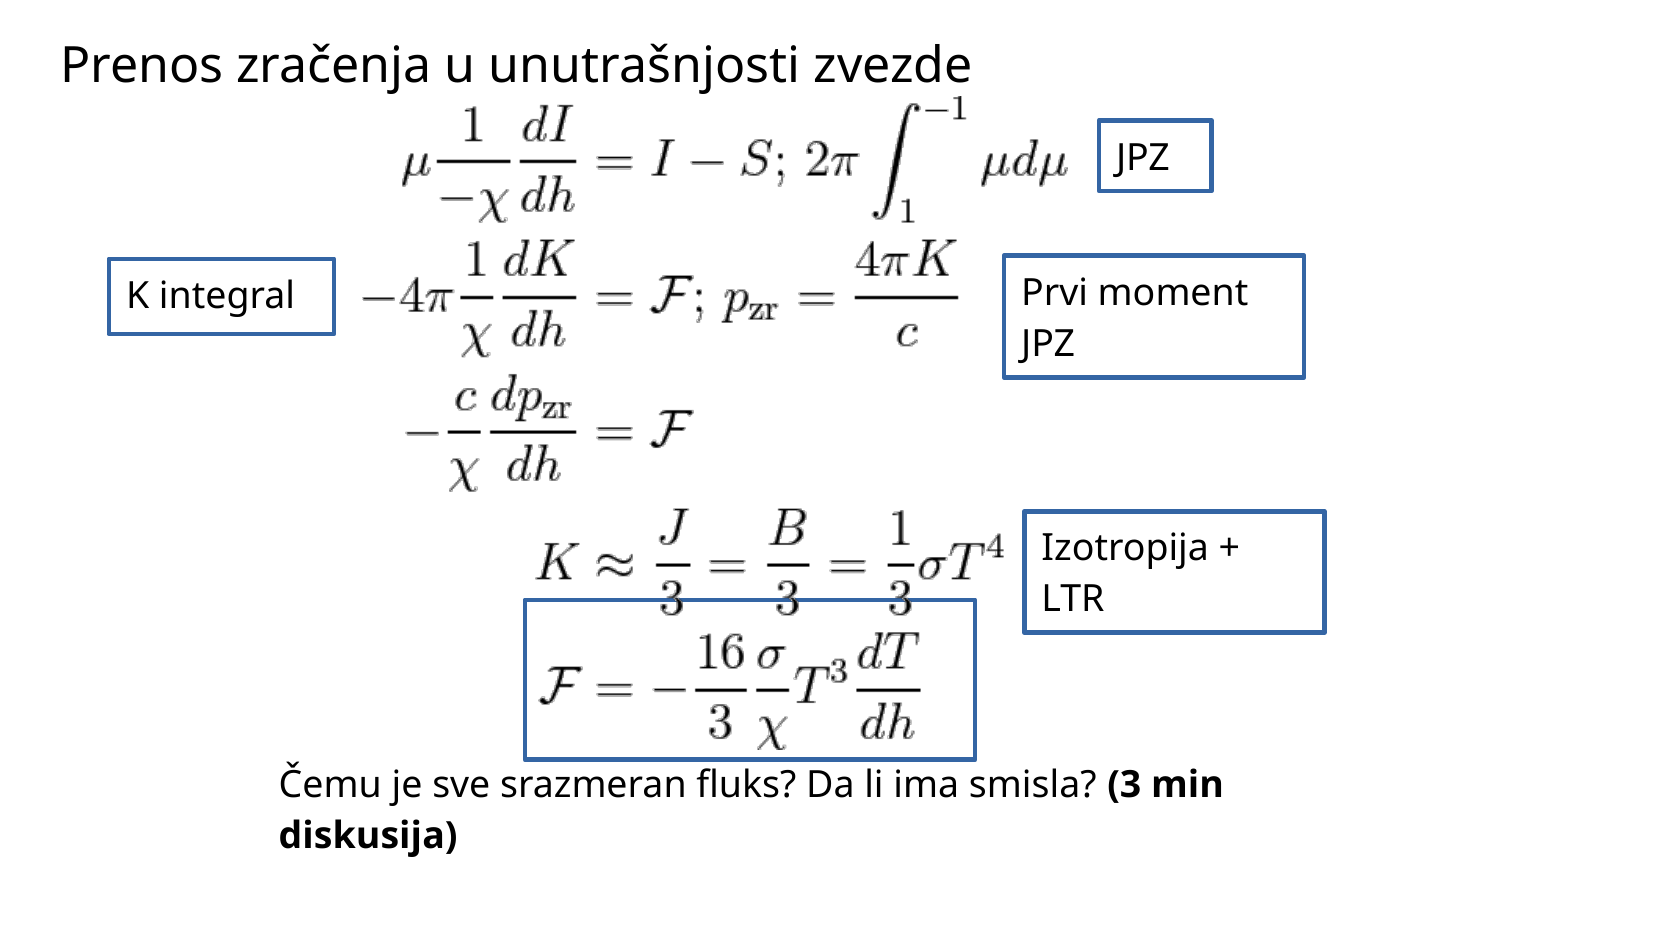

# Prenos zračenja u unutrašnjosti zvezde
JPZ
Prvi moment JPZ
K integral
Izotropija + LTR
Čemu je sve srazmeran fluks? Da li ima smisla? (3 min diskusija)